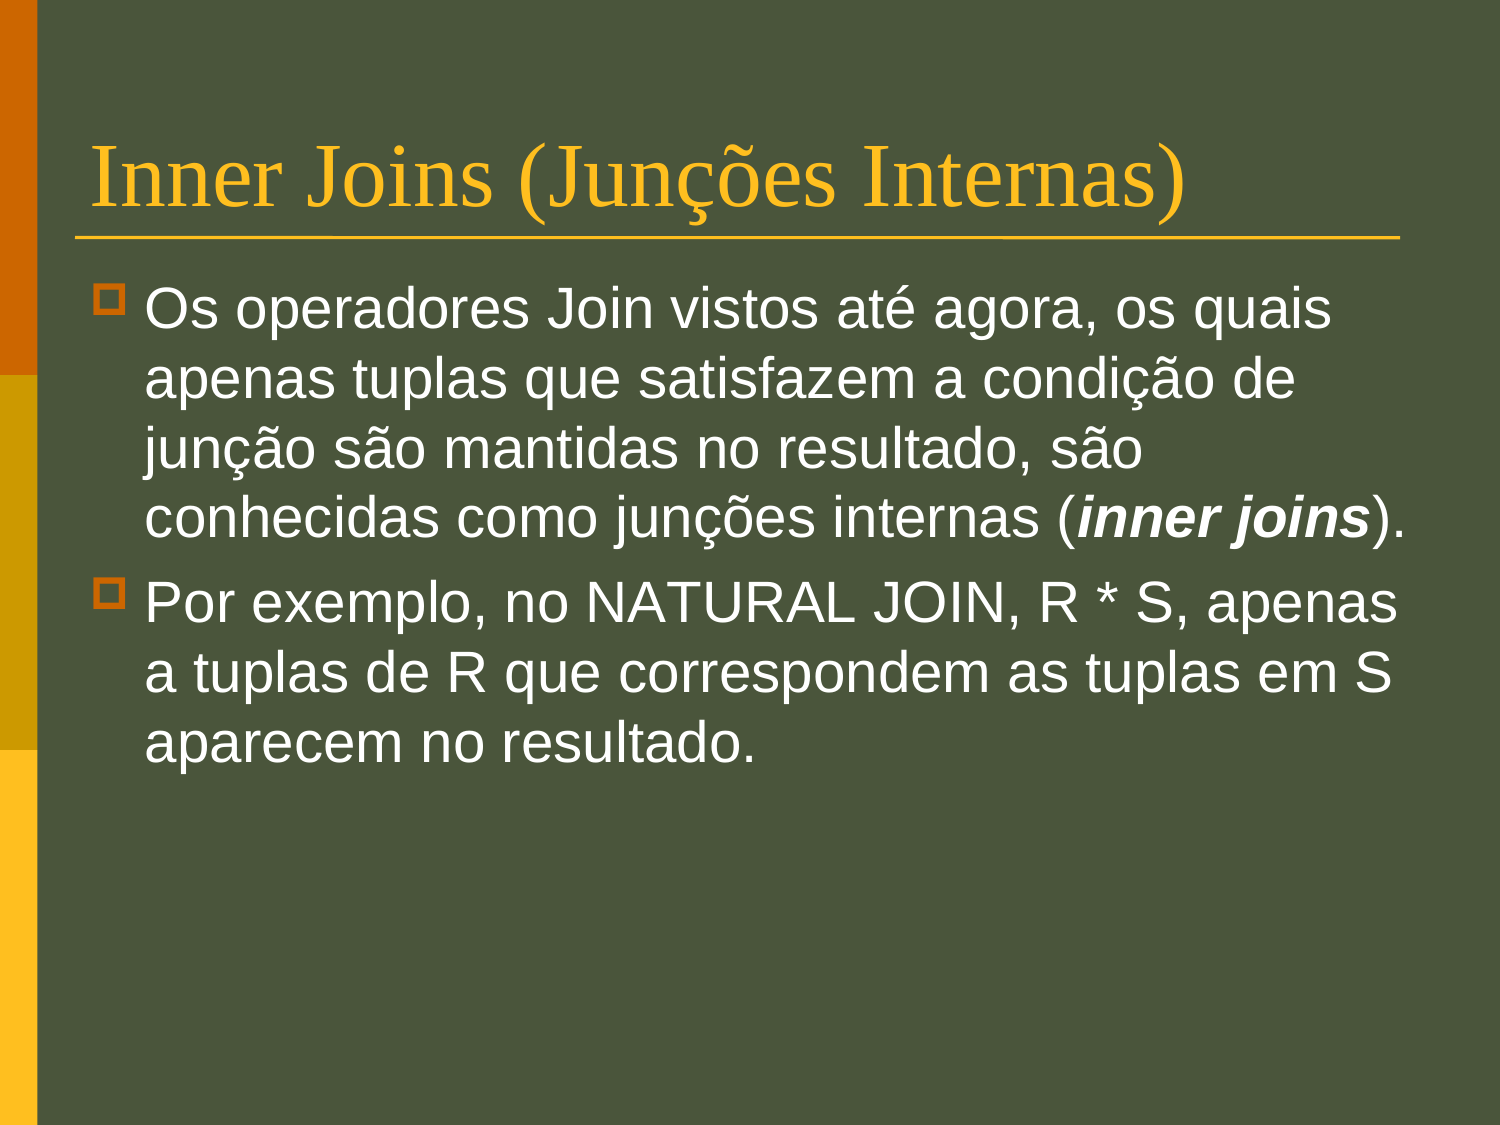

# Inner Joins (Junções Internas)‏
Os operadores Join vistos até agora, os quais apenas tuplas que satisfazem a condição de junção são mantidas no resultado, são conhecidas como junções internas (inner joins).
Por exemplo, no NATURAL JOIN, R * S, apenas a tuplas de R que correspondem as tuplas em S aparecem no resultado.